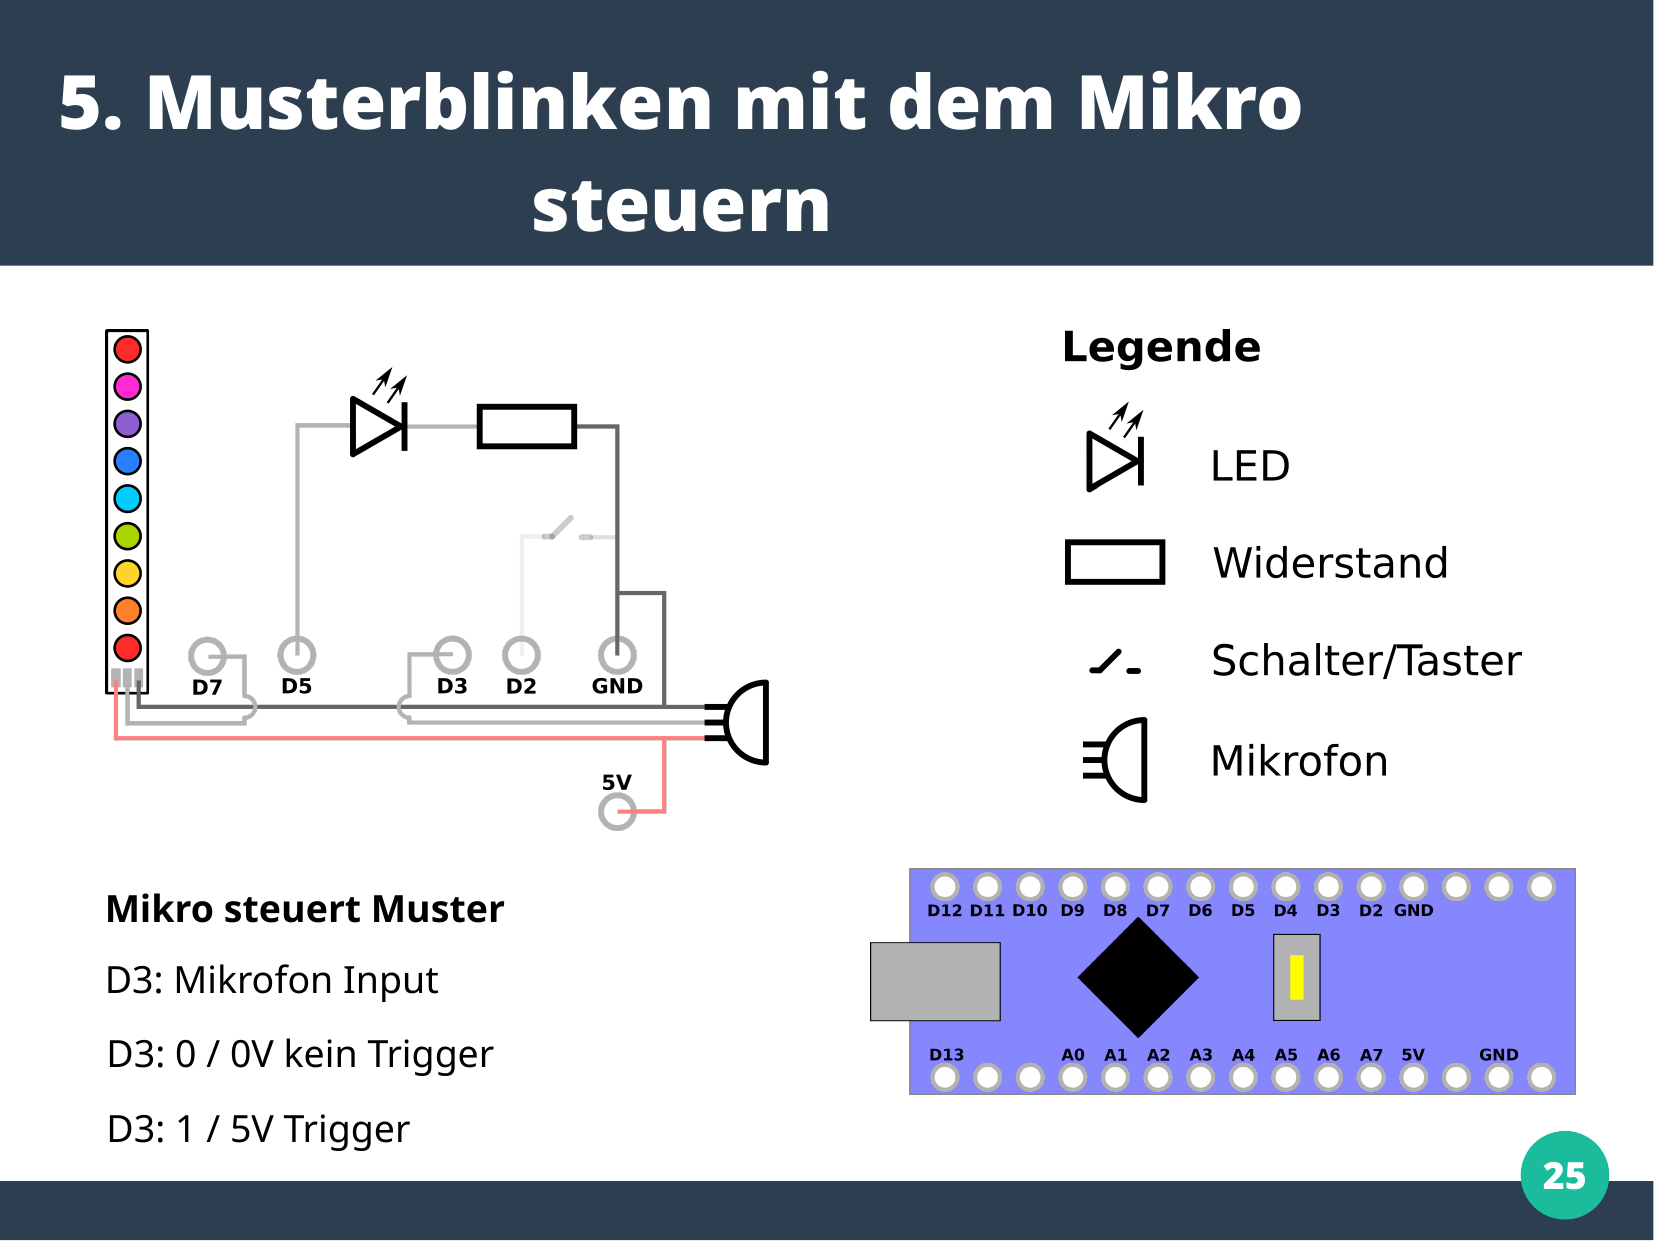

# 5. Musterblinken mit dem Mikro steuern
Mikro steuert Muster
D3: Mikrofon Input
D3: 0 / 0V kein Trigger
D3: 1 / 5V Trigger
25